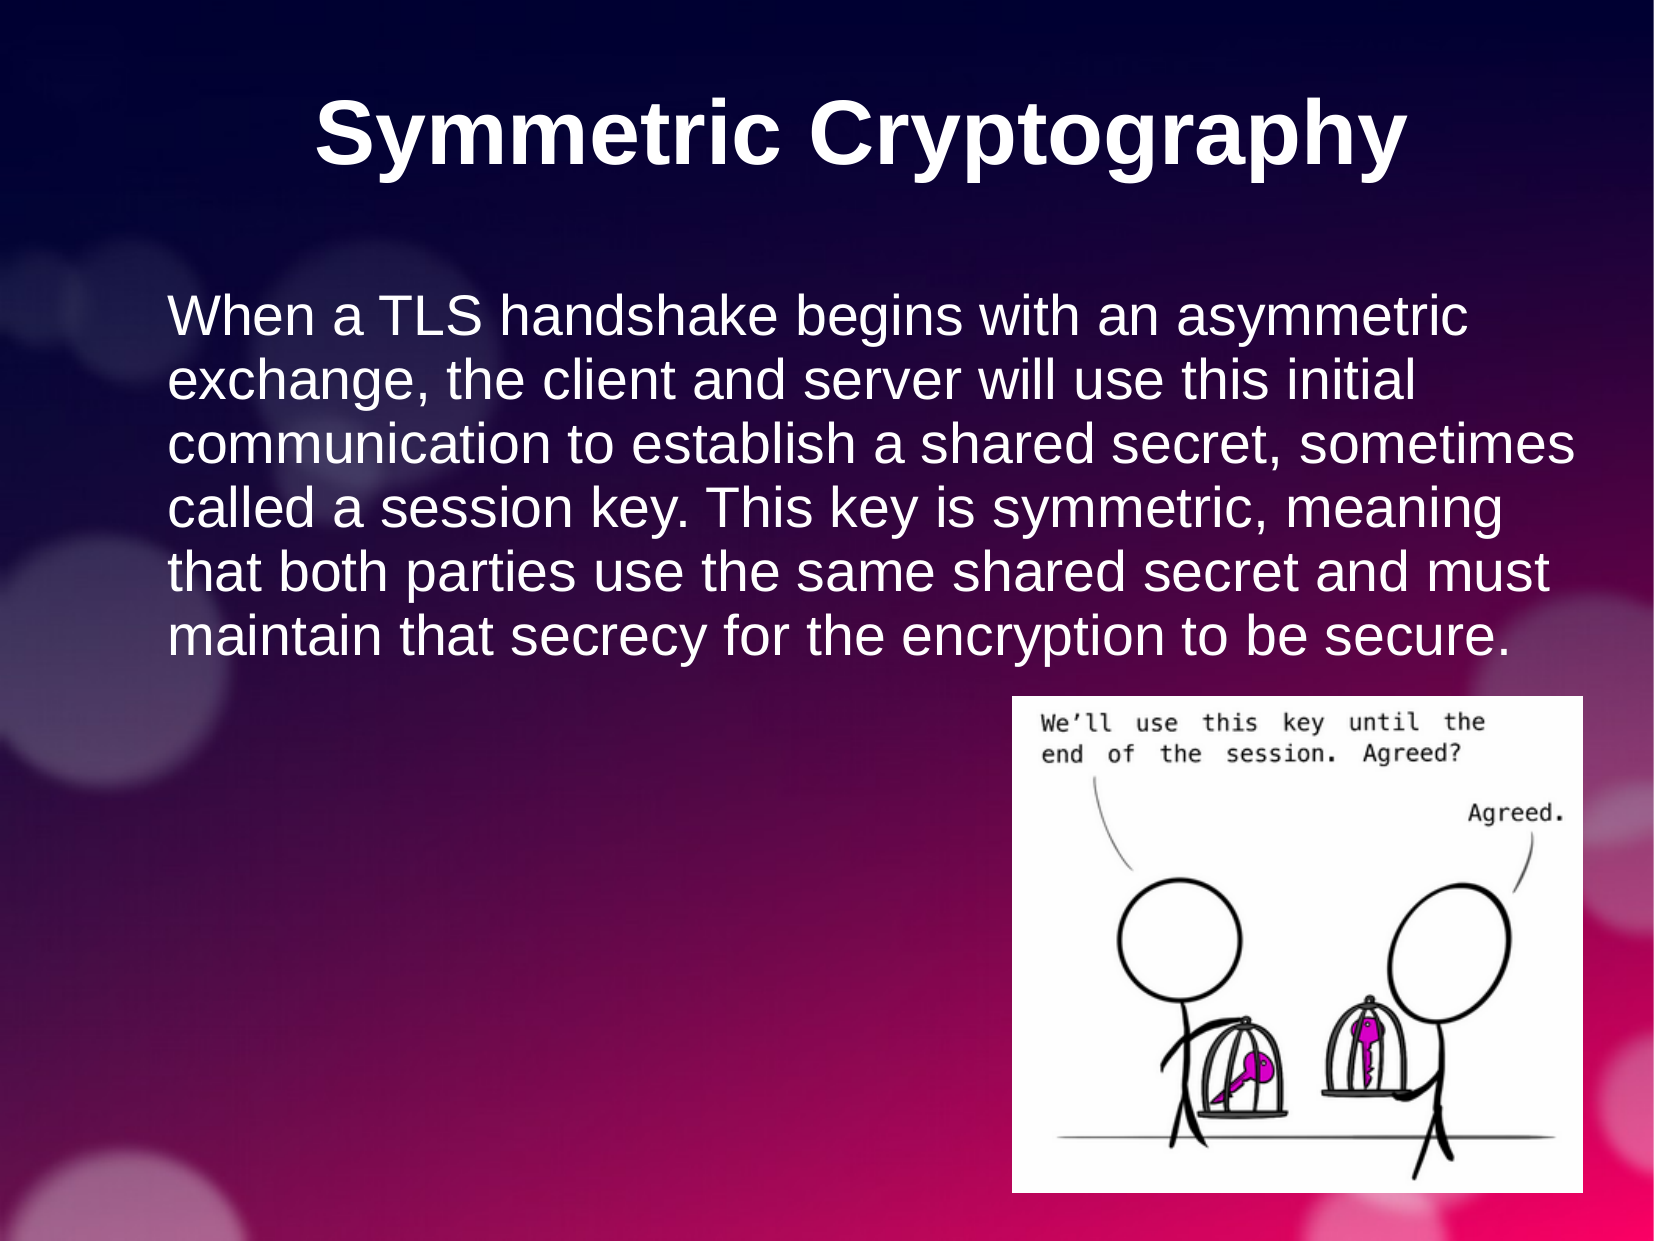

# Symmetric Cryptography
When a TLS handshake begins with an asymmetric exchange, the client and server will use this initial communication to establish a shared secret, sometimes called a session key. This key is symmetric, meaning that both parties use the same shared secret and must maintain that secrecy for the encryption to be secure.